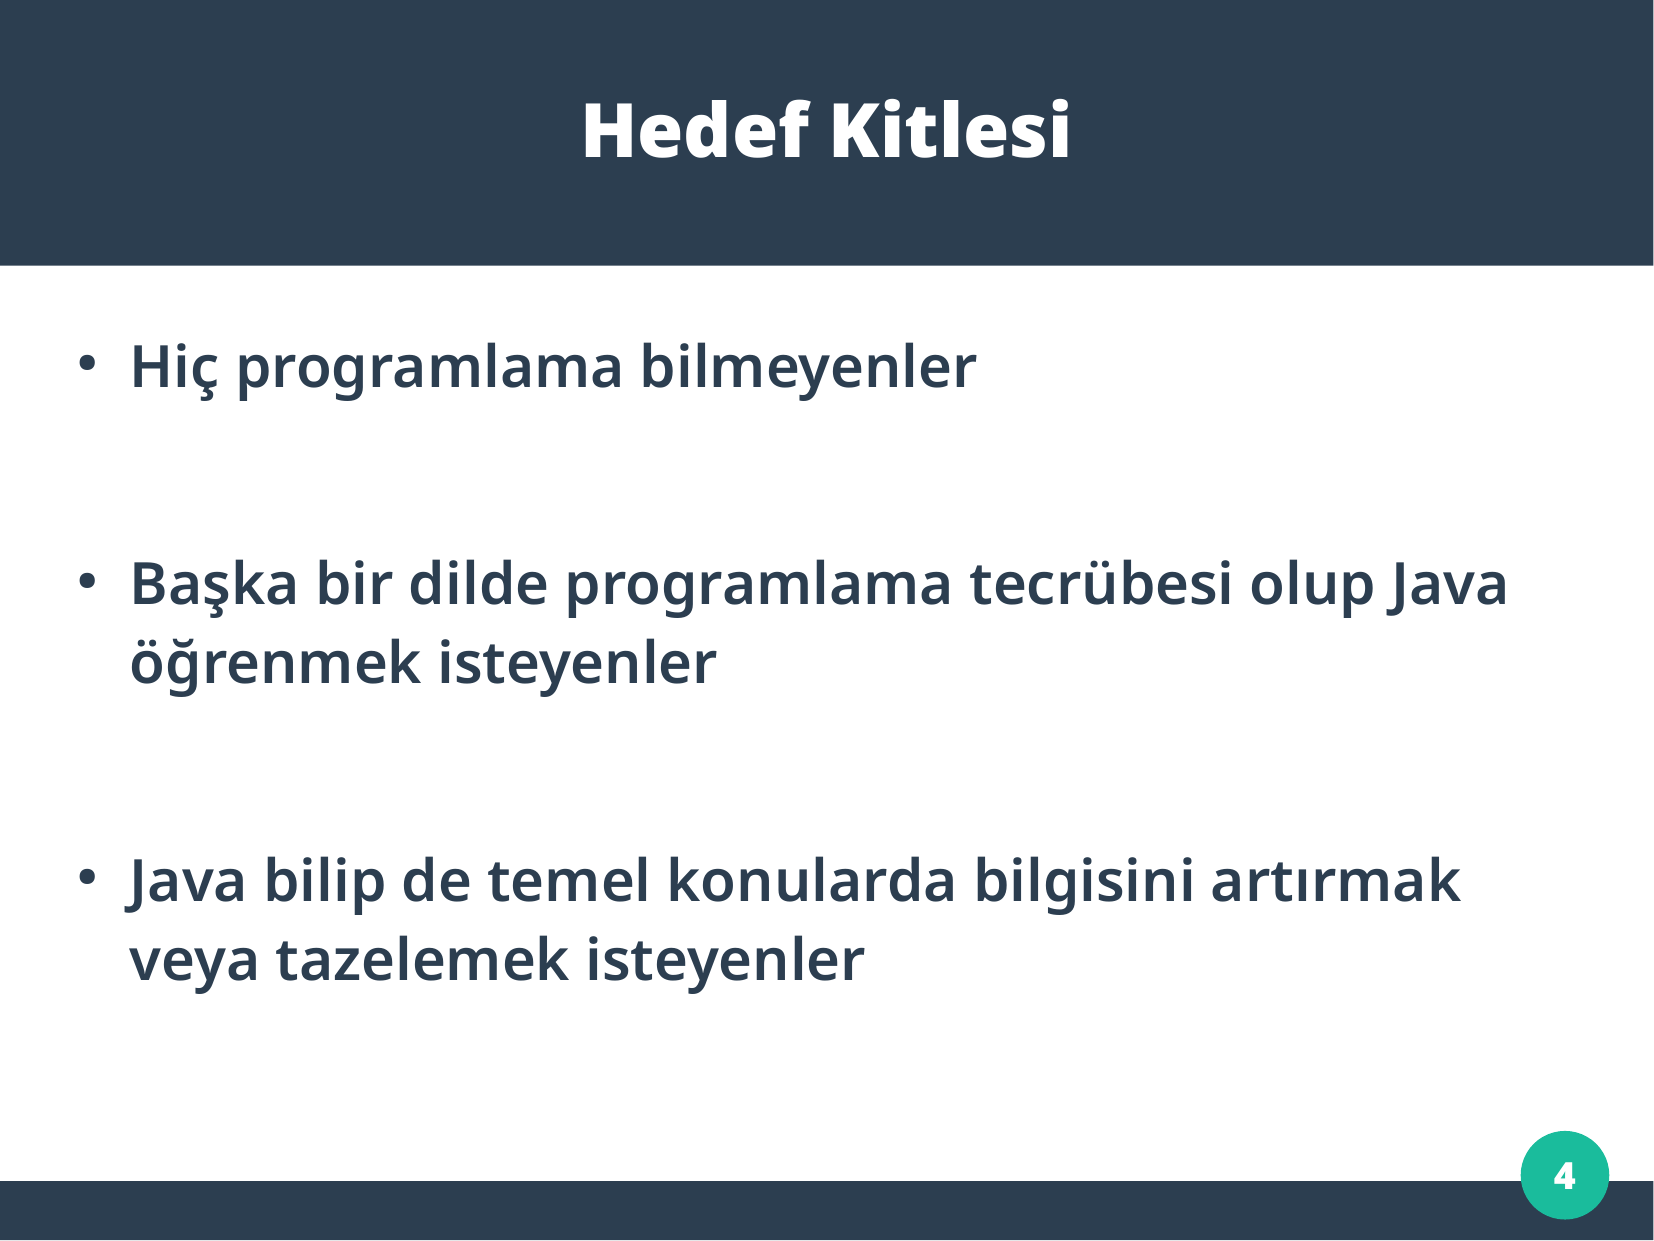

# Hedef Kitlesi
Hiç programlama bilmeyenler
Başka bir dilde programlama tecrübesi olup Java öğrenmek isteyenler
Java bilip de temel konularda bilgisini artırmak veya tazelemek isteyenler
4